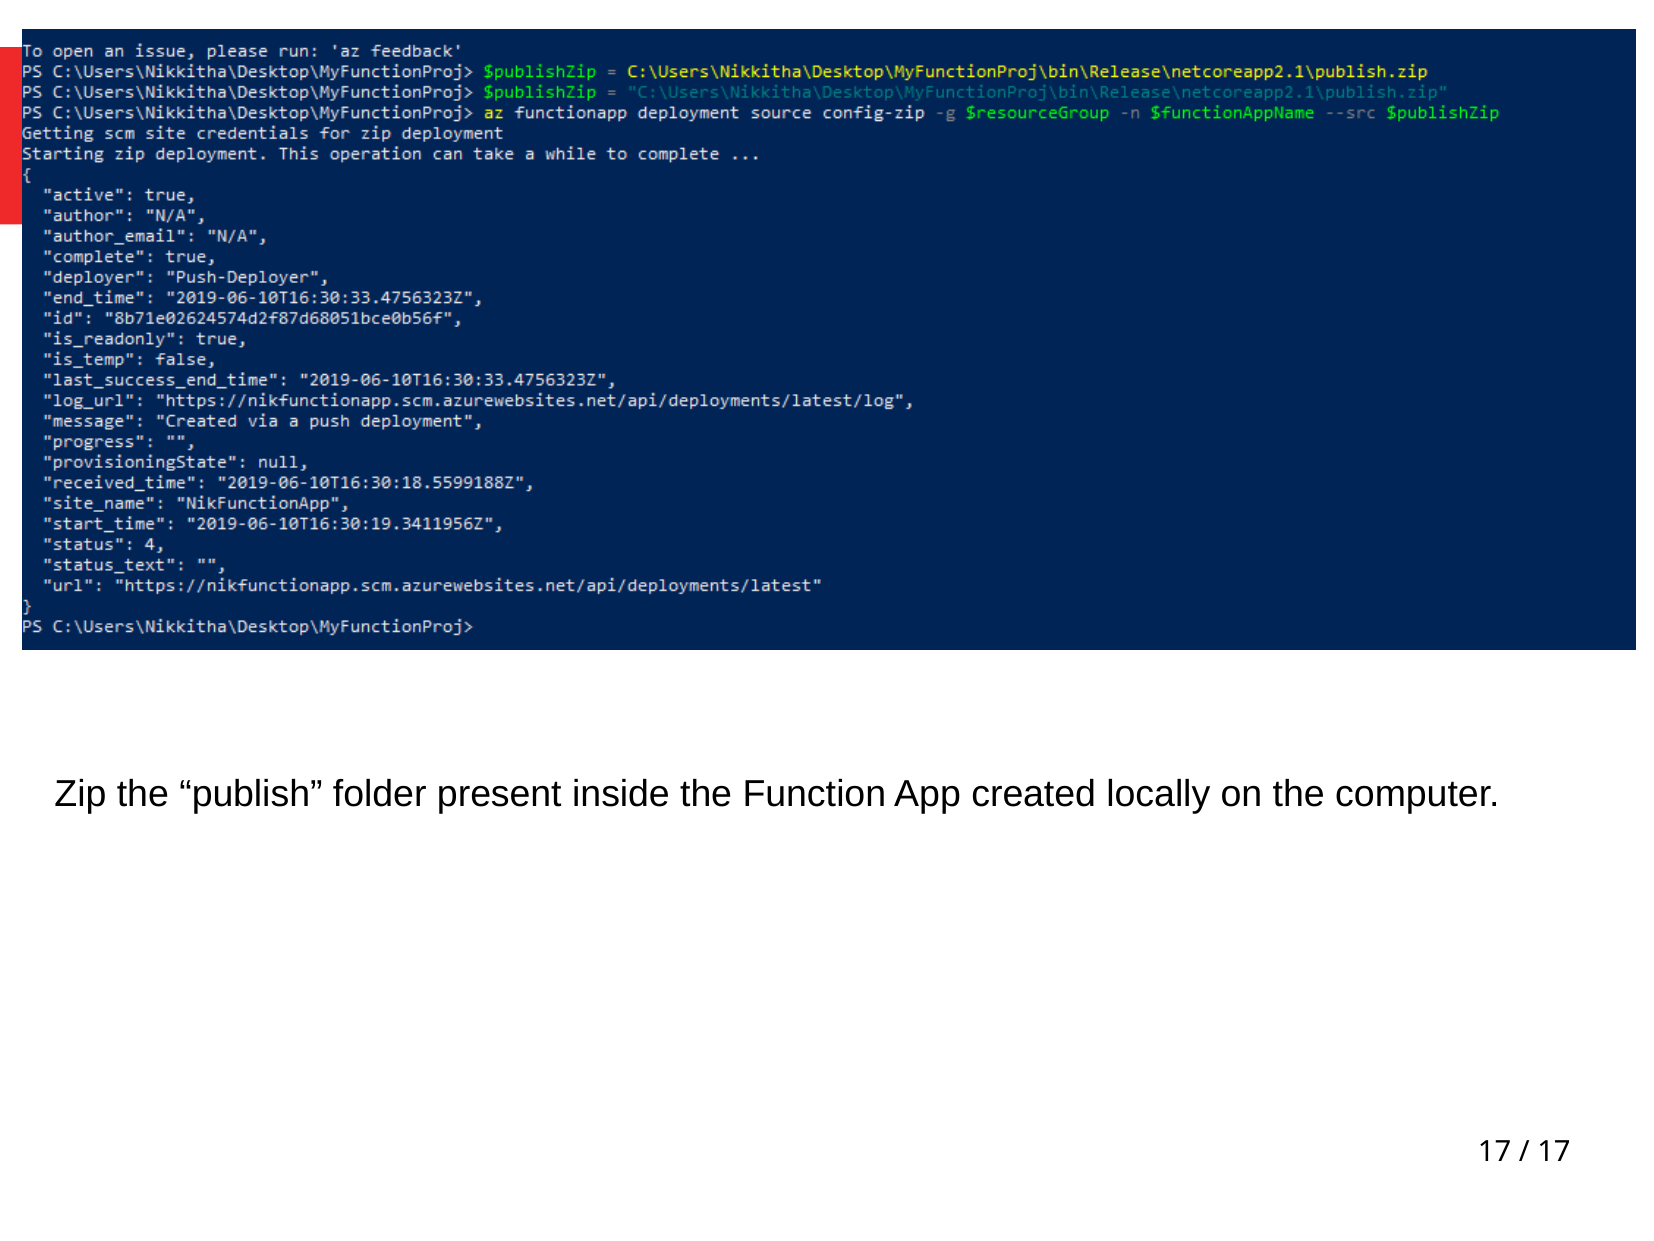

#
Zip the “publish” folder present inside the Function App created locally on the computer.
17